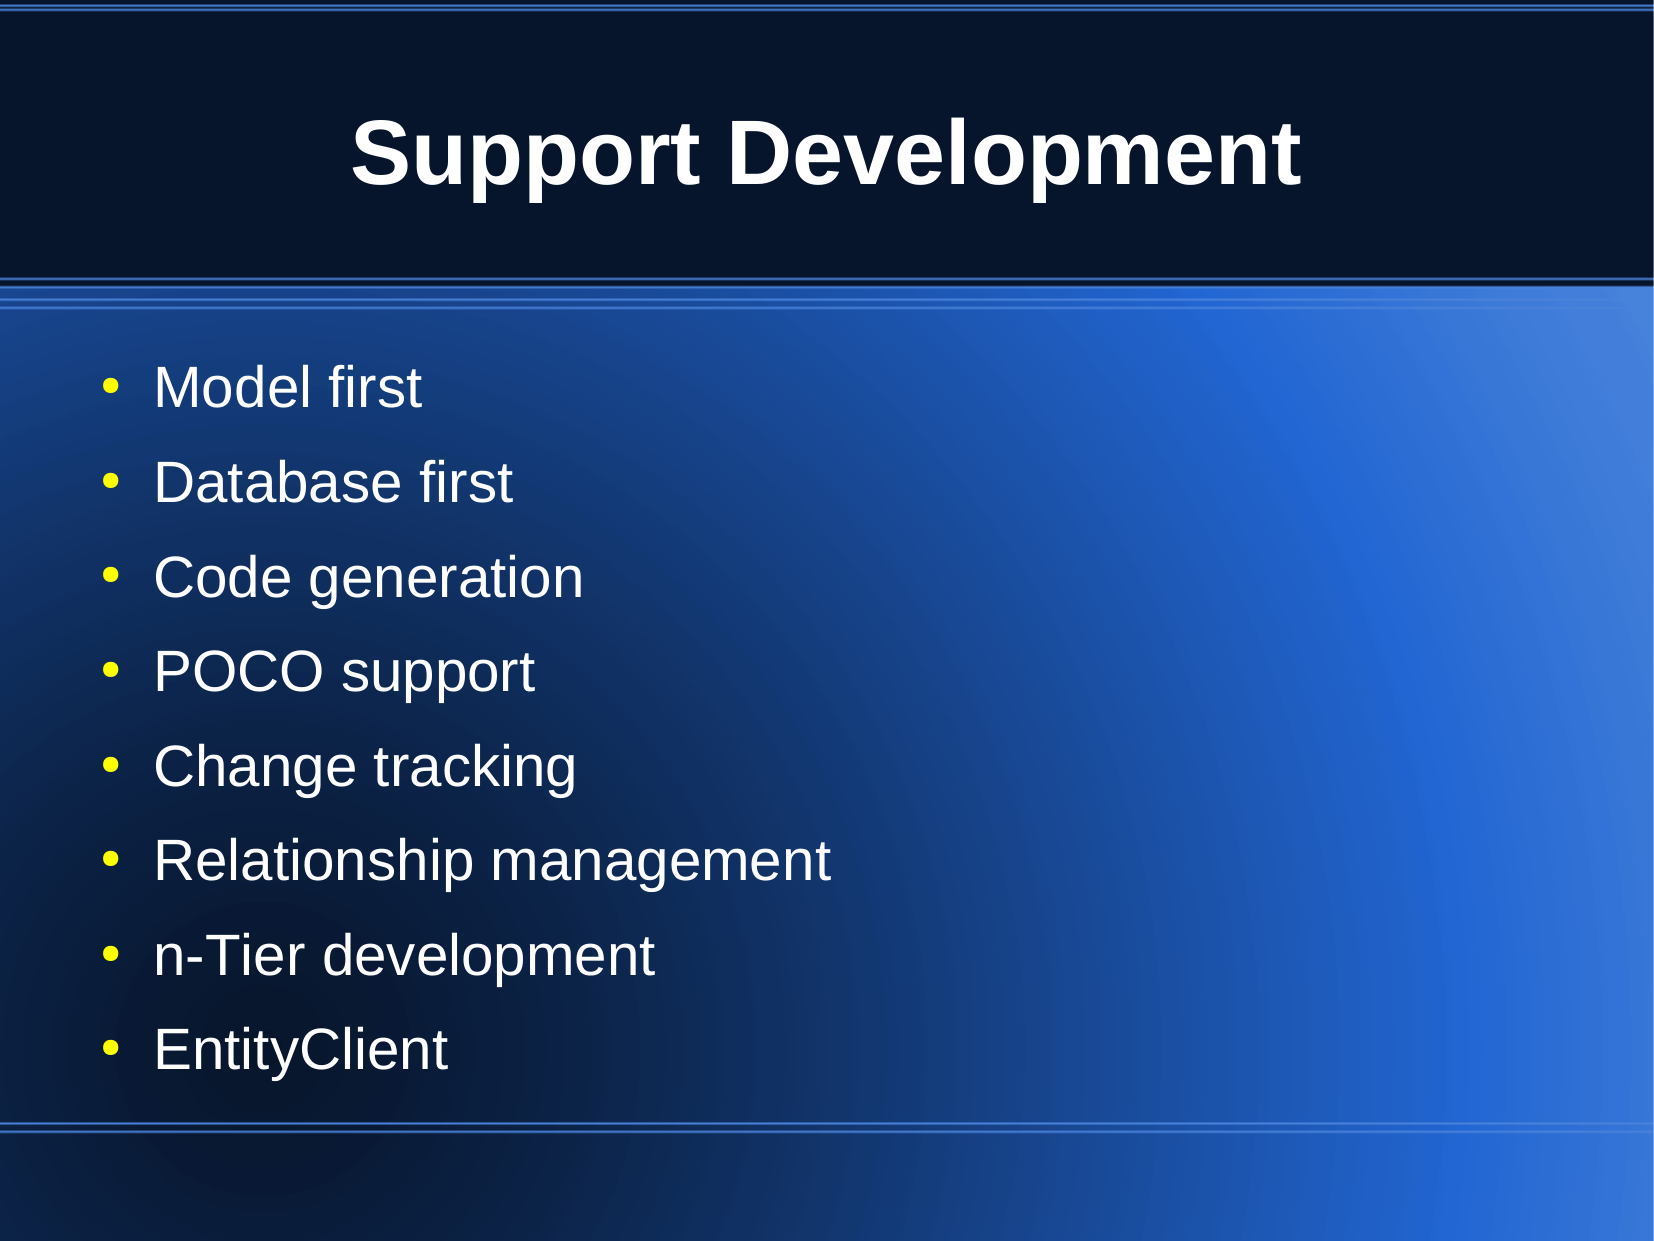

# Support Development
Model first
Database first
Code generation
POCO support
Change tracking
Relationship management
n-Tier development
EntityClient